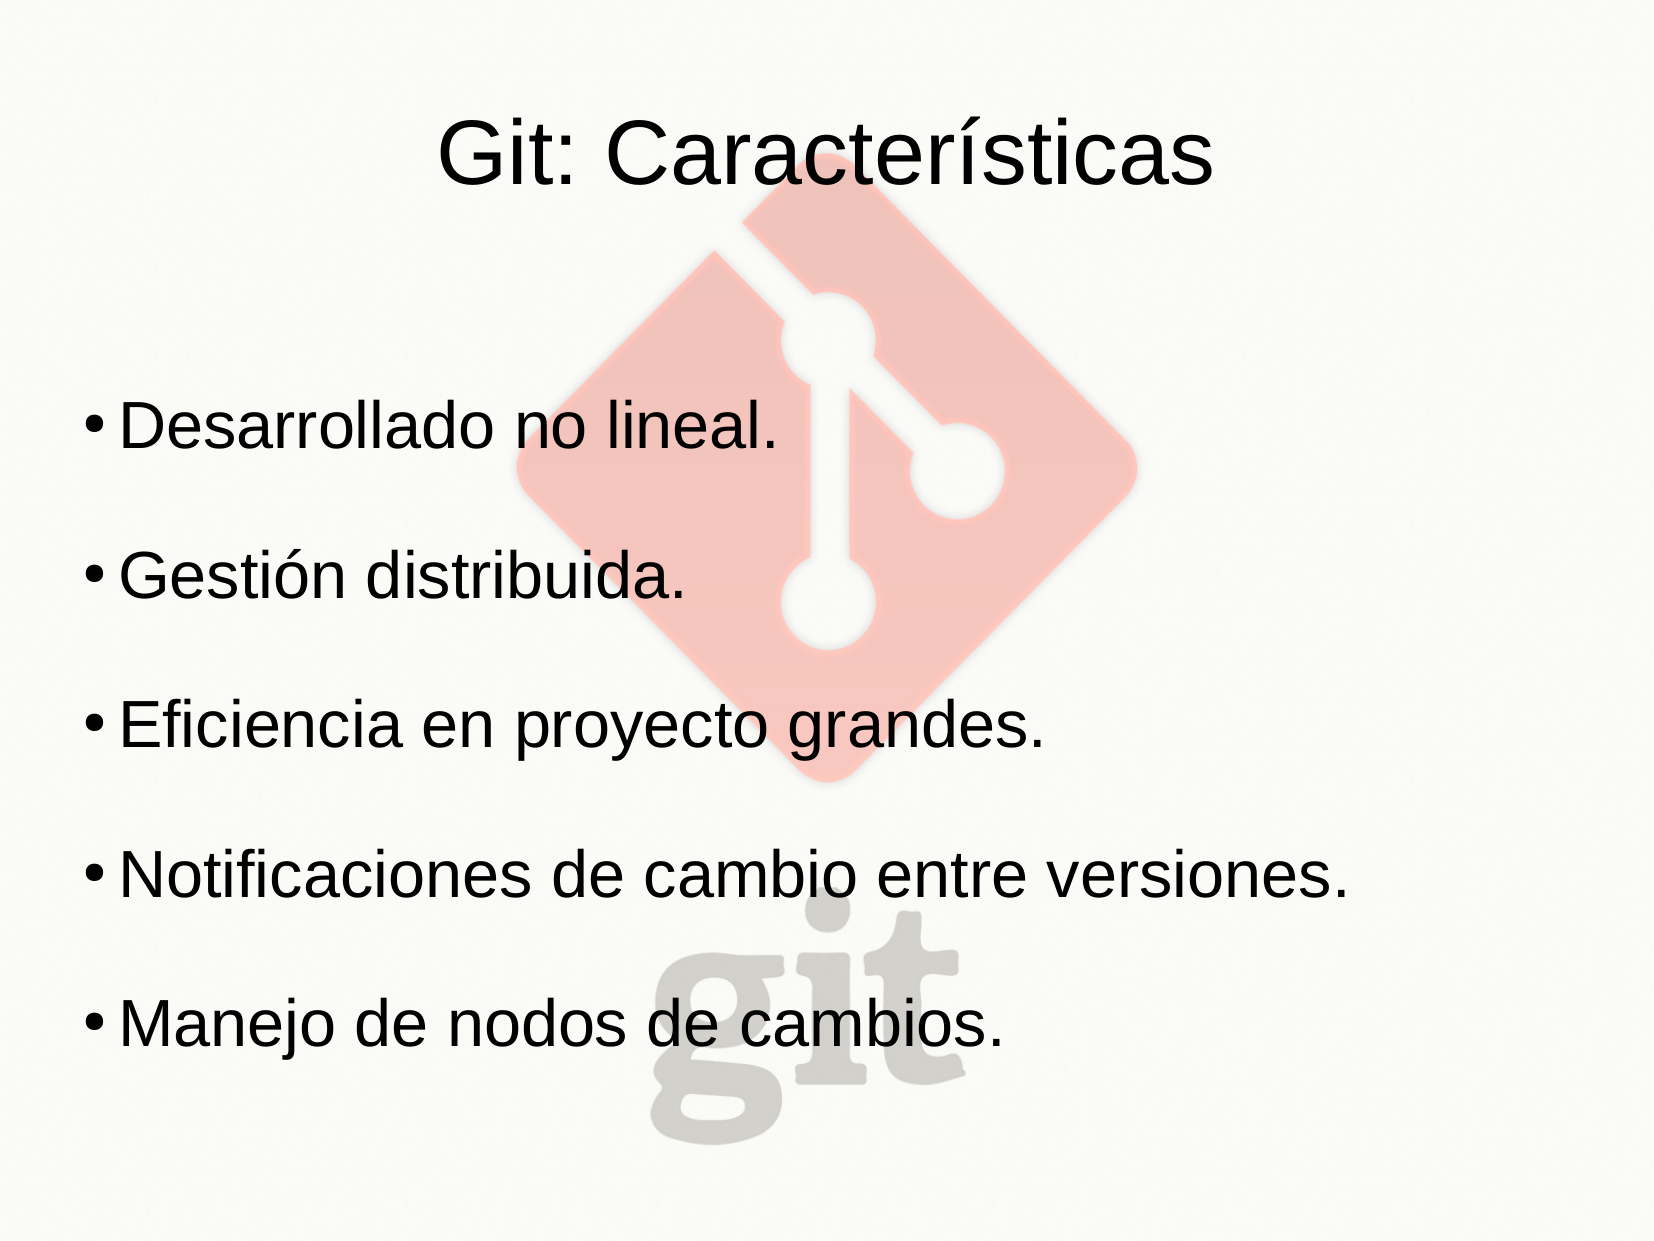

# Git: Características
Desarrollado no lineal.
Gestión distribuida.
Eficiencia en proyecto grandes.
Notificaciones de cambio entre versiones.
Manejo de nodos de cambios.